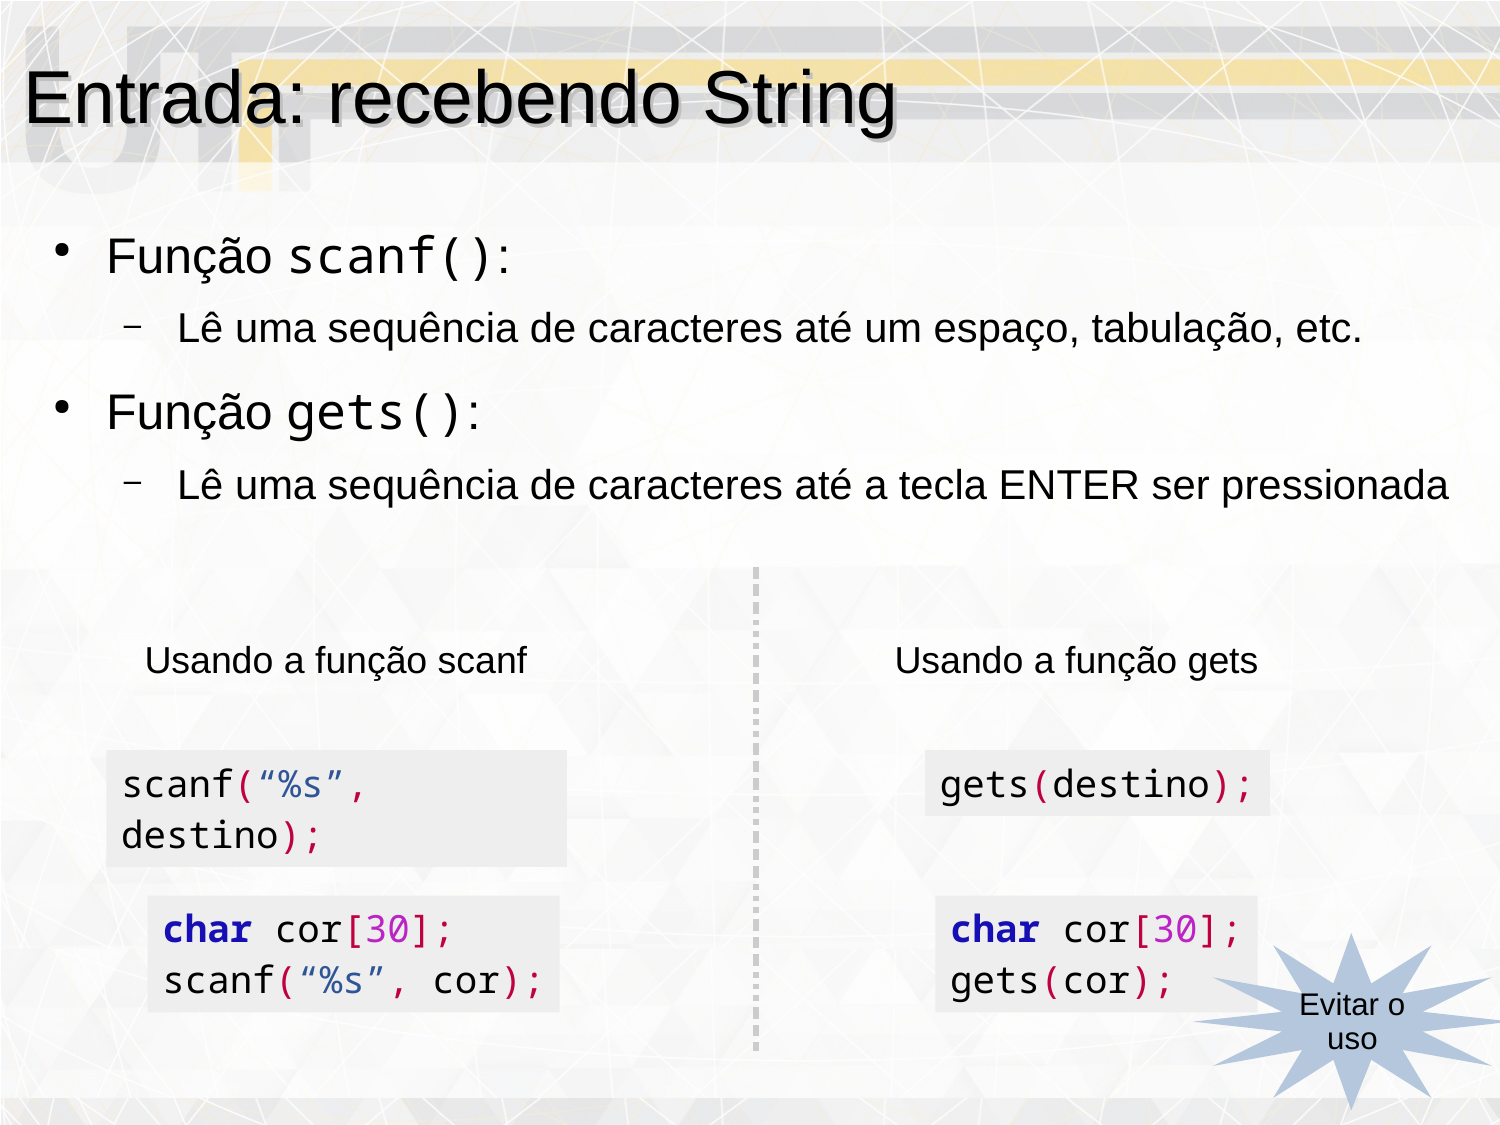

# Entrada: recebendo String
Função scanf():
Lê uma sequência de caracteres até um espaço, tabulação, etc.
Função gets():
Lê uma sequência de caracteres até a tecla ENTER ser pressionada
Usando a função scanf
Usando a função gets
scanf(“%s”, destino);
gets(destino);
char cor[30];
scanf(“%s”, cor);
char cor[30];
gets(cor);
Evitar o
uso